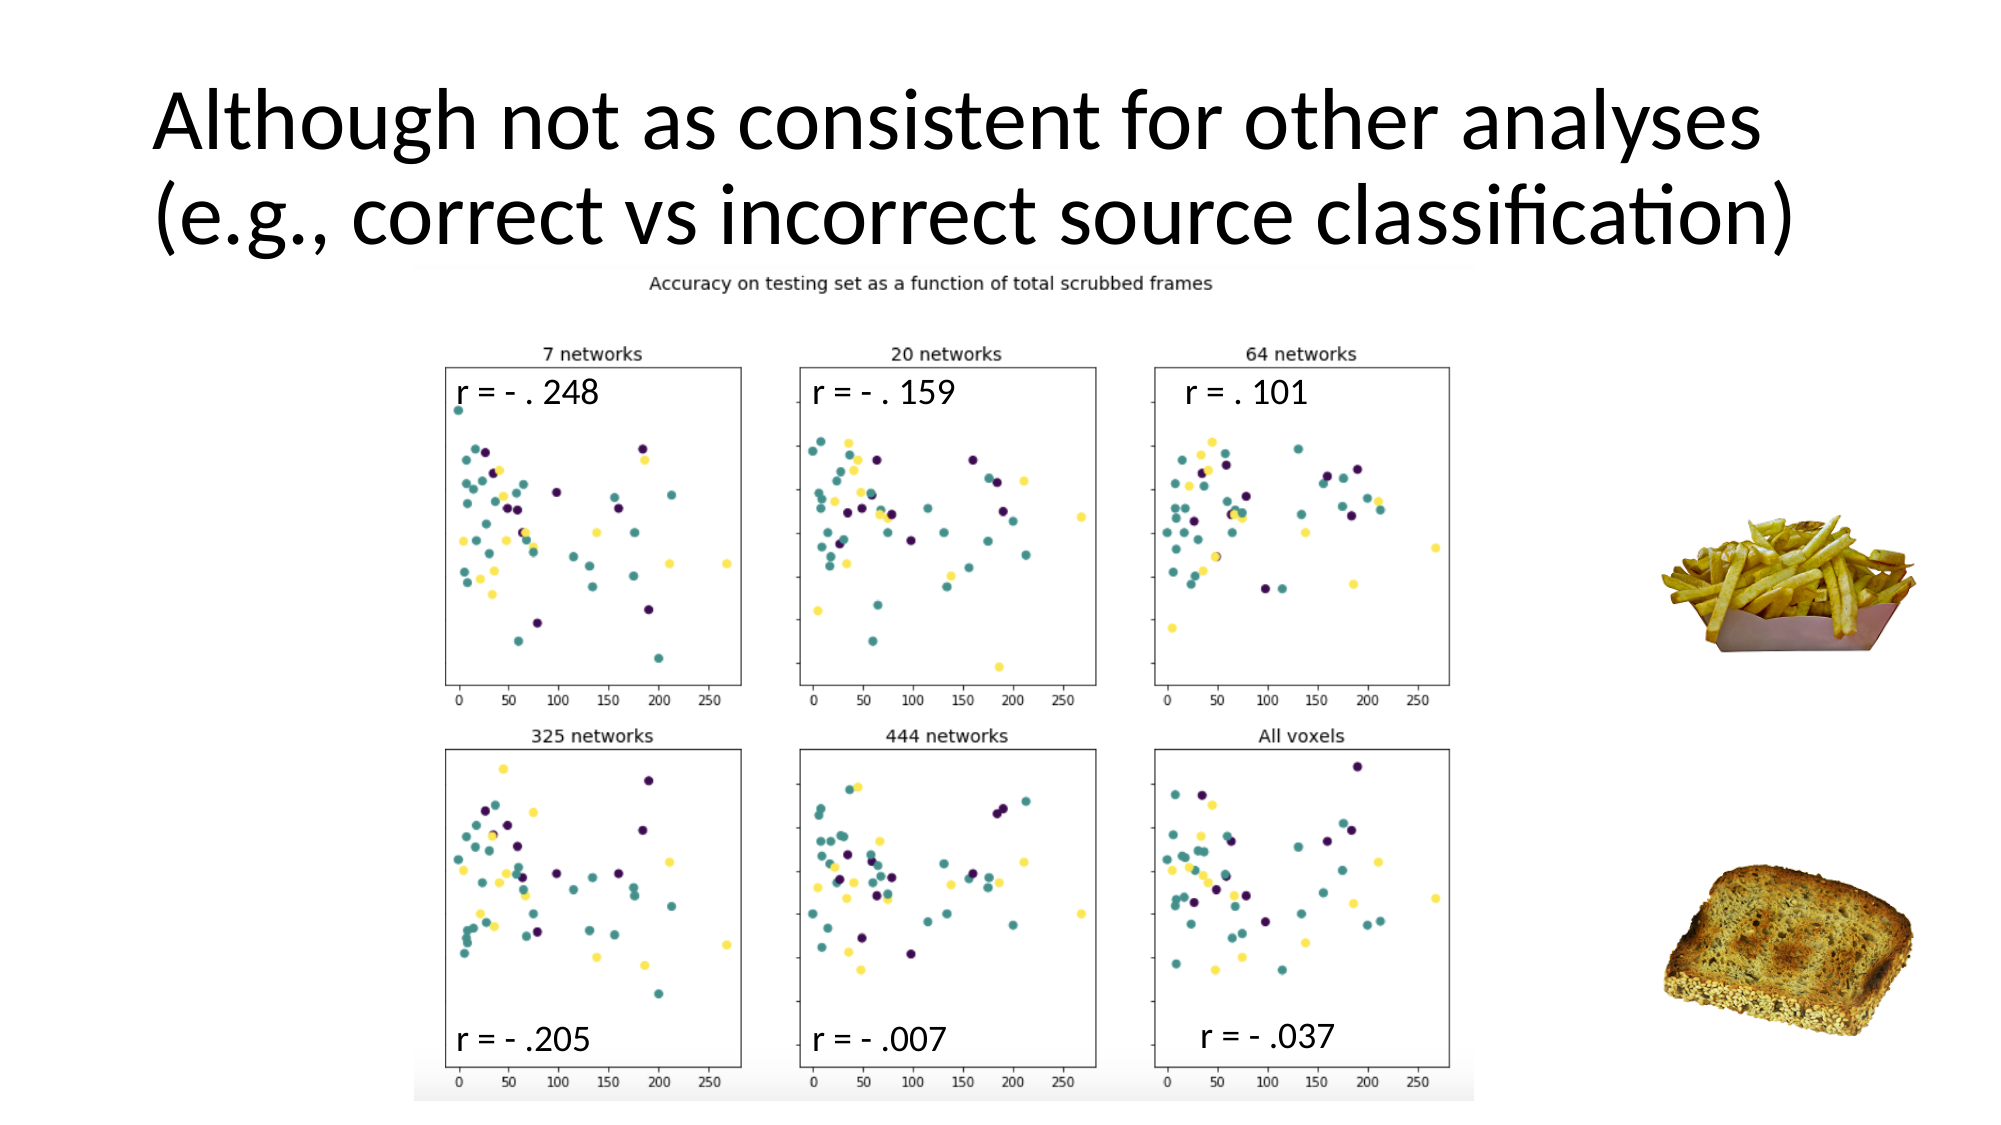

# Although not as consistent for other analyses (e.g., correct vs incorrect source classification)
r = - . 248
r = - . 159
r = . 101
r = - .037
r = - .205
r = - .007